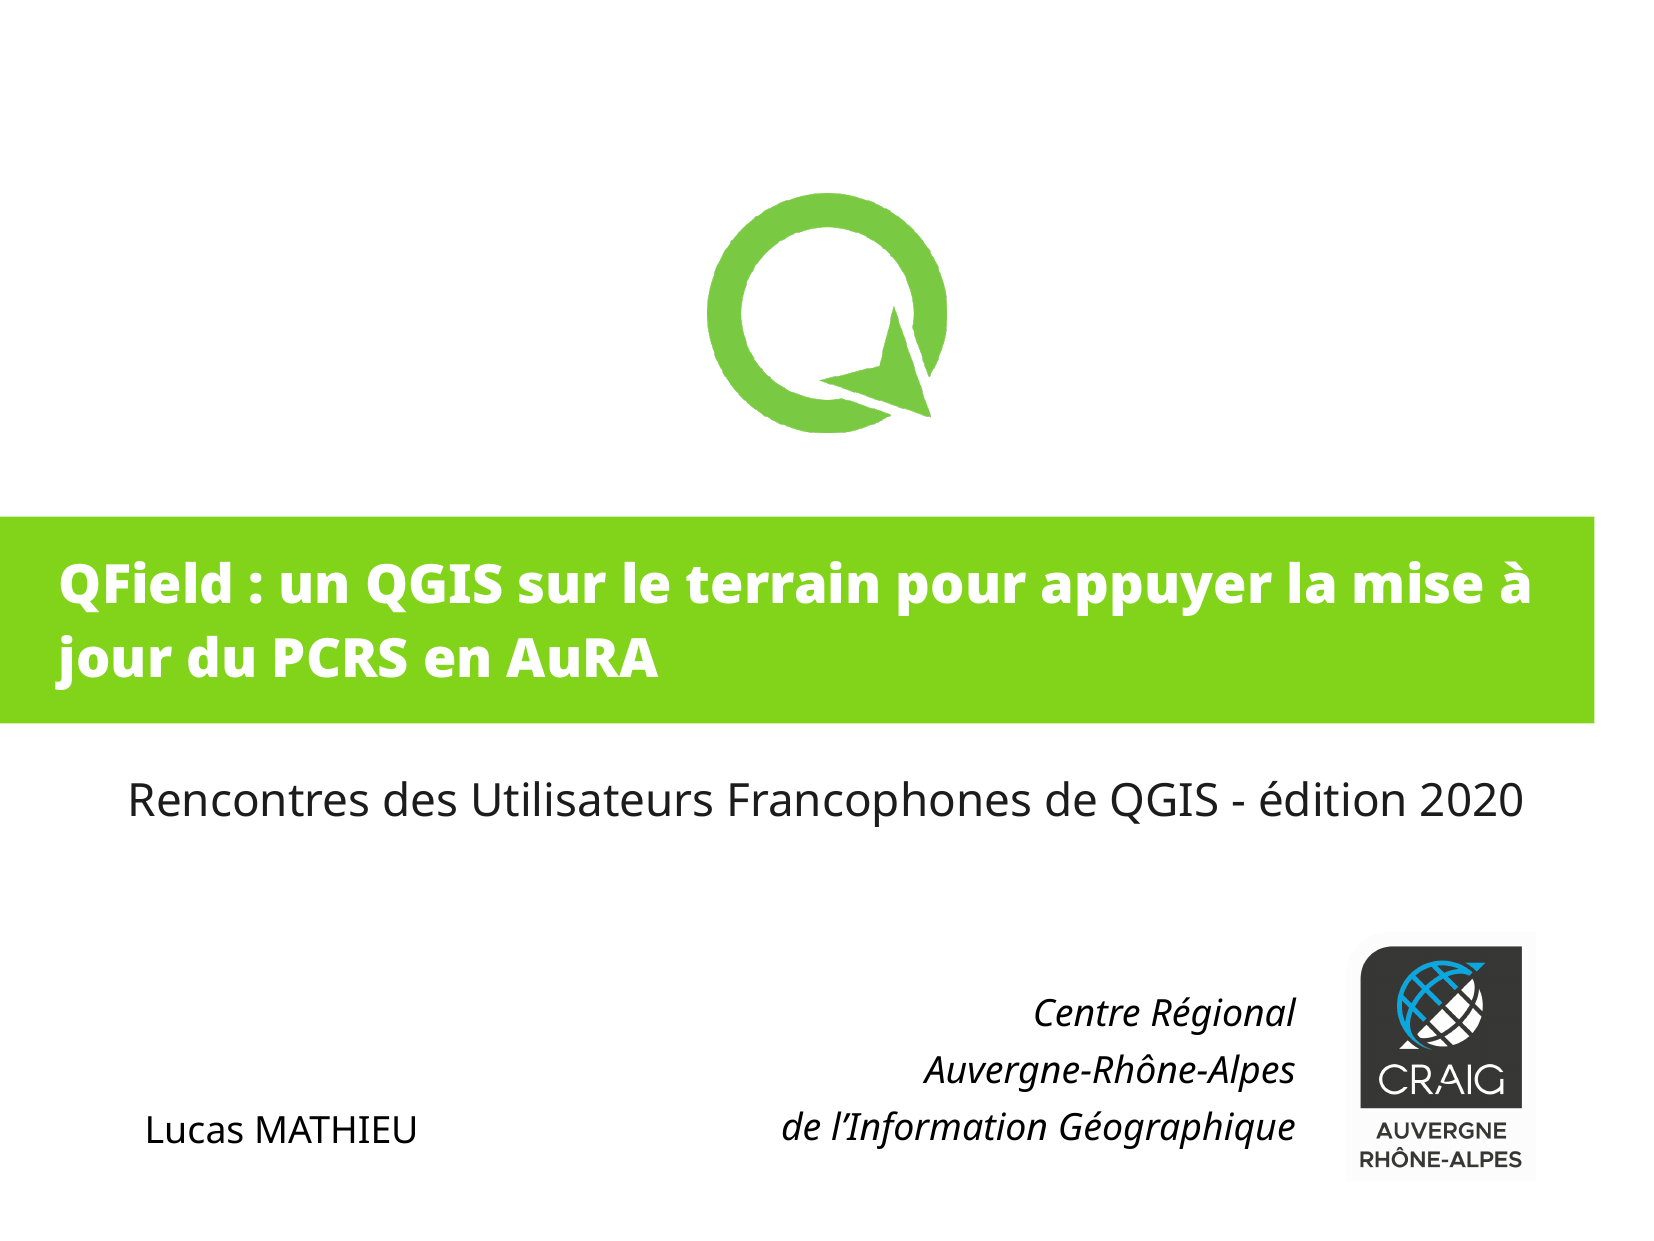

# QField : un QGIS sur le terrain pour appuyer la mise à jour du PCRS en AuRA
Rencontres des Utilisateurs Francophones de QGIS - édition 2020
Lucas MATHIEU
Centre Régional
Auvergne-Rhône-Alpes
de l’Information Géographique